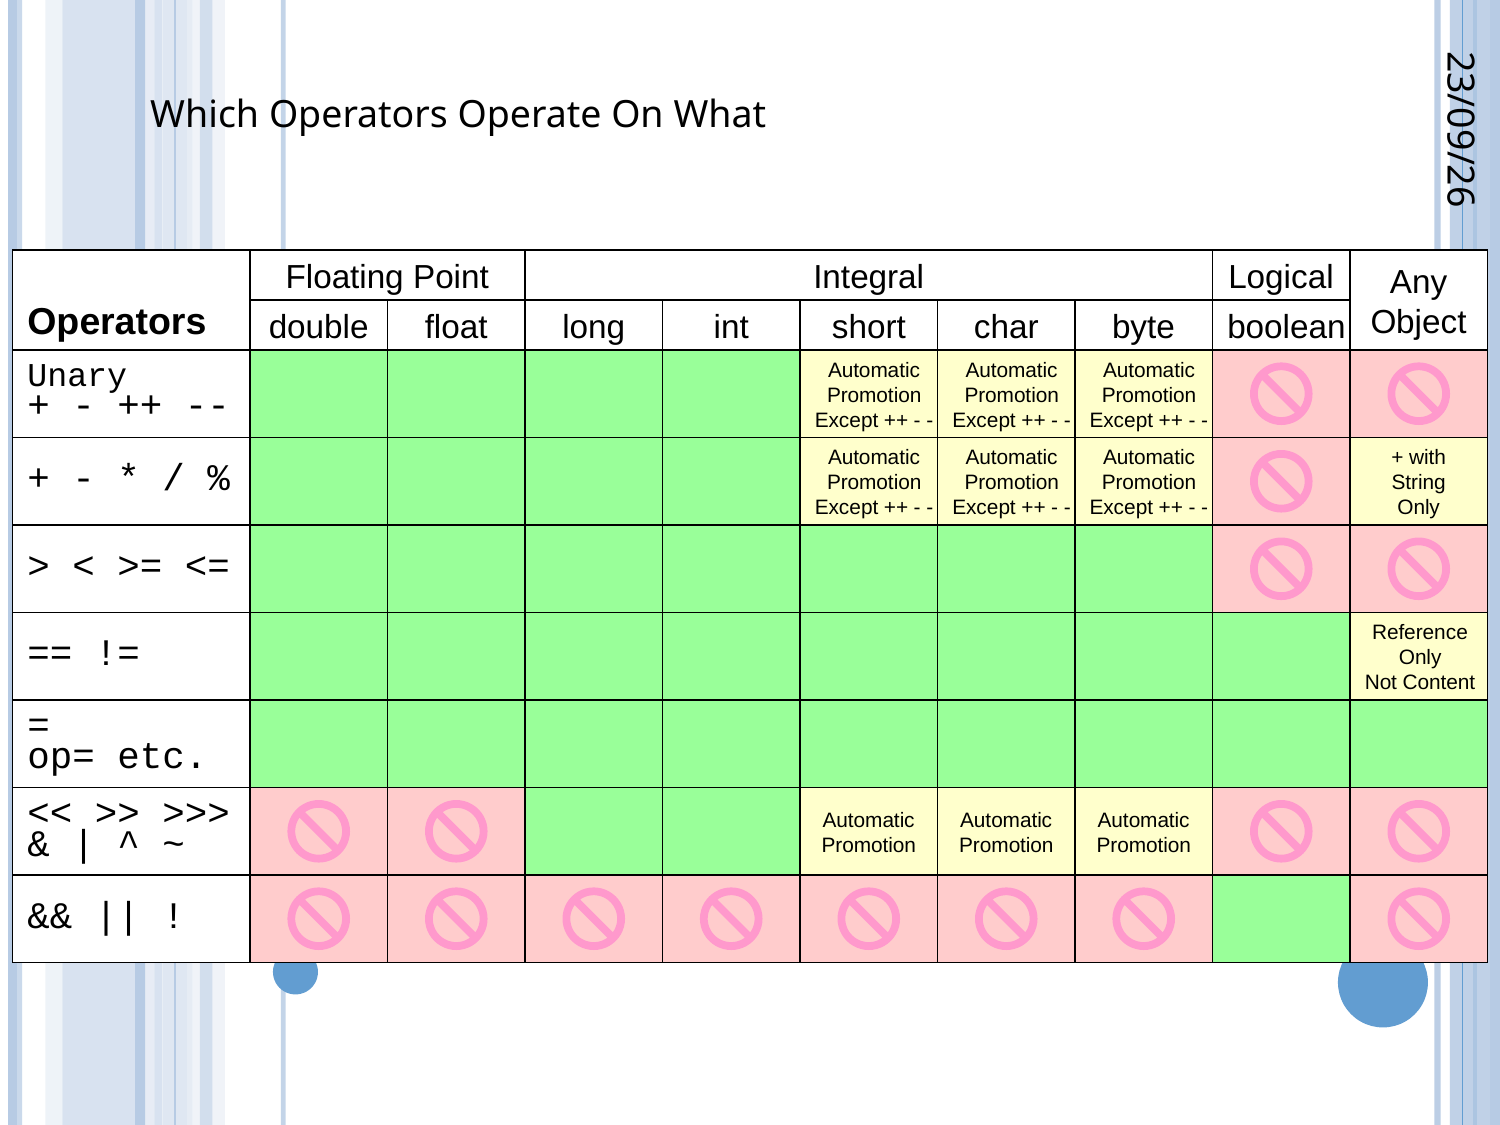

# Which Operators Operate On What
Operators
Floating Point
double
float
Integral
long
int
short
char
byte
Automatic
Promotion
Except ++ - -
Automatic
Promotion
Except ++ - -
Automatic
Promotion
Except ++ - -
Automatic
Promotion
Except ++ - -
Automatic
Promotion
Except ++ - -
Automatic
Promotion
Except ++ - -
Automatic
Promotion
Automatic
Promotion
Automatic
Promotion
Logical
boolean
Any
Object
+ with
String
Only
Reference
Only
Not Content
Unary
+ - ++ --
+ - * / %
> < >= <=
== !=
=
op= etc.
<< >> >>>
& | ^ ~
&& || !